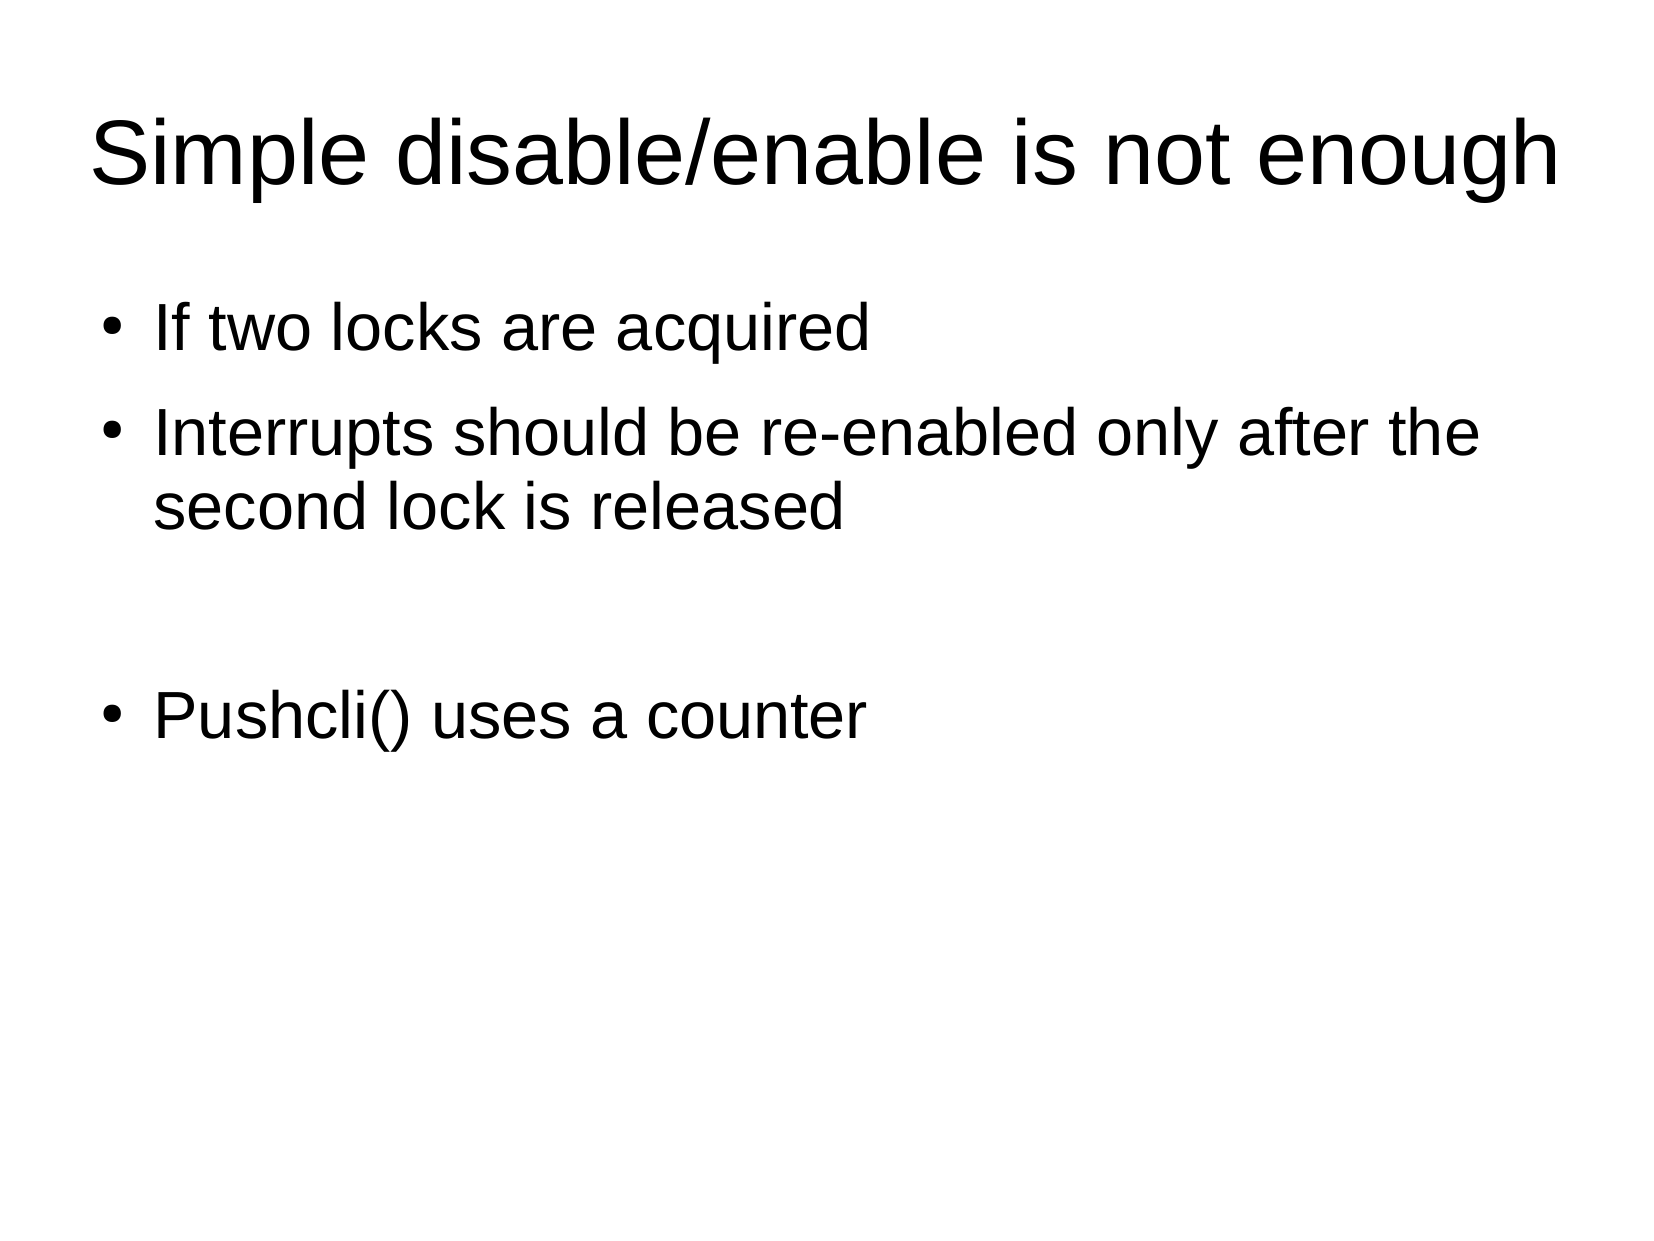

# Simple disable/enable is not enough
If two locks are acquired
Interrupts should be re-enabled only after the second lock is released
Pushcli() uses a counter